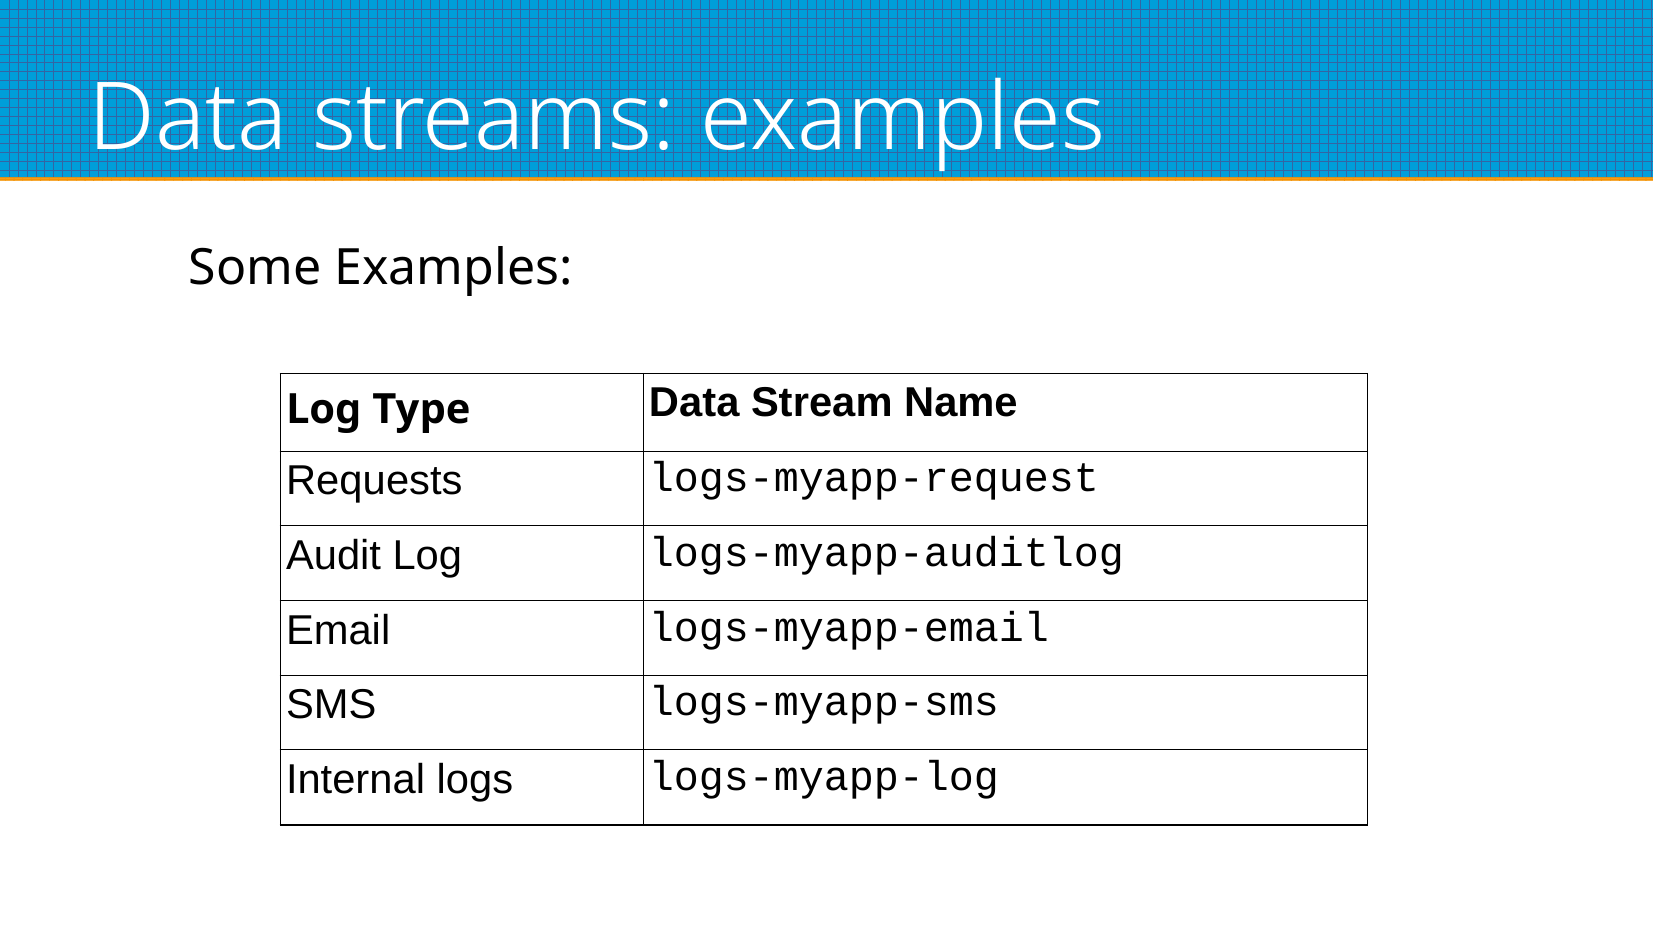

# Data streams: examples
Some Examples:
| Log Type | Data Stream Name |
| --- | --- |
| Requests | logs-myapp-request |
| Audit Log | logs-myapp-auditlog |
| Email | logs-myapp-email |
| SMS | logs-myapp-sms |
| Internal logs | logs-myapp-log |